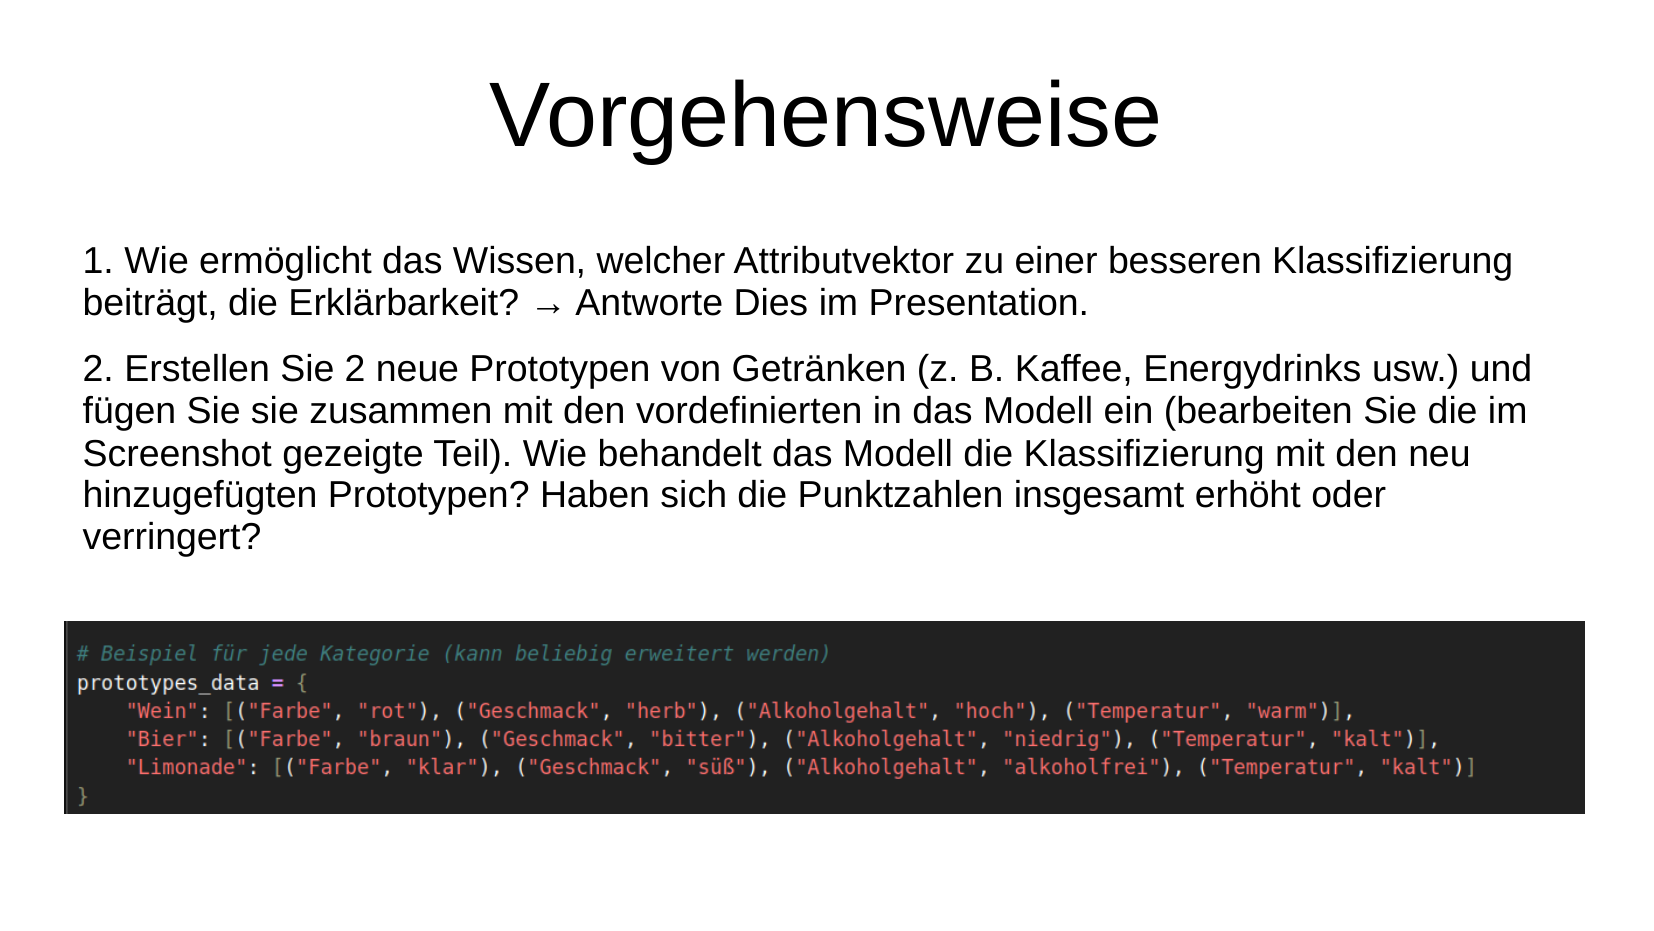

# Vorgehensweise
1. Wie ermöglicht das Wissen, welcher Attributvektor zu einer besseren Klassifizierung beiträgt, die Erklärbarkeit? → Antworte Dies im Presentation.
2. Erstellen Sie 2 neue Prototypen von Getränken (z. B. Kaffee, Energydrinks usw.) und fügen Sie sie zusammen mit den vordefinierten in das Modell ein (bearbeiten Sie die im Screenshot gezeigte Teil). Wie behandelt das Modell die Klassifizierung mit den neu hinzugefügten Prototypen? Haben sich die Punktzahlen insgesamt erhöht oder verringert?